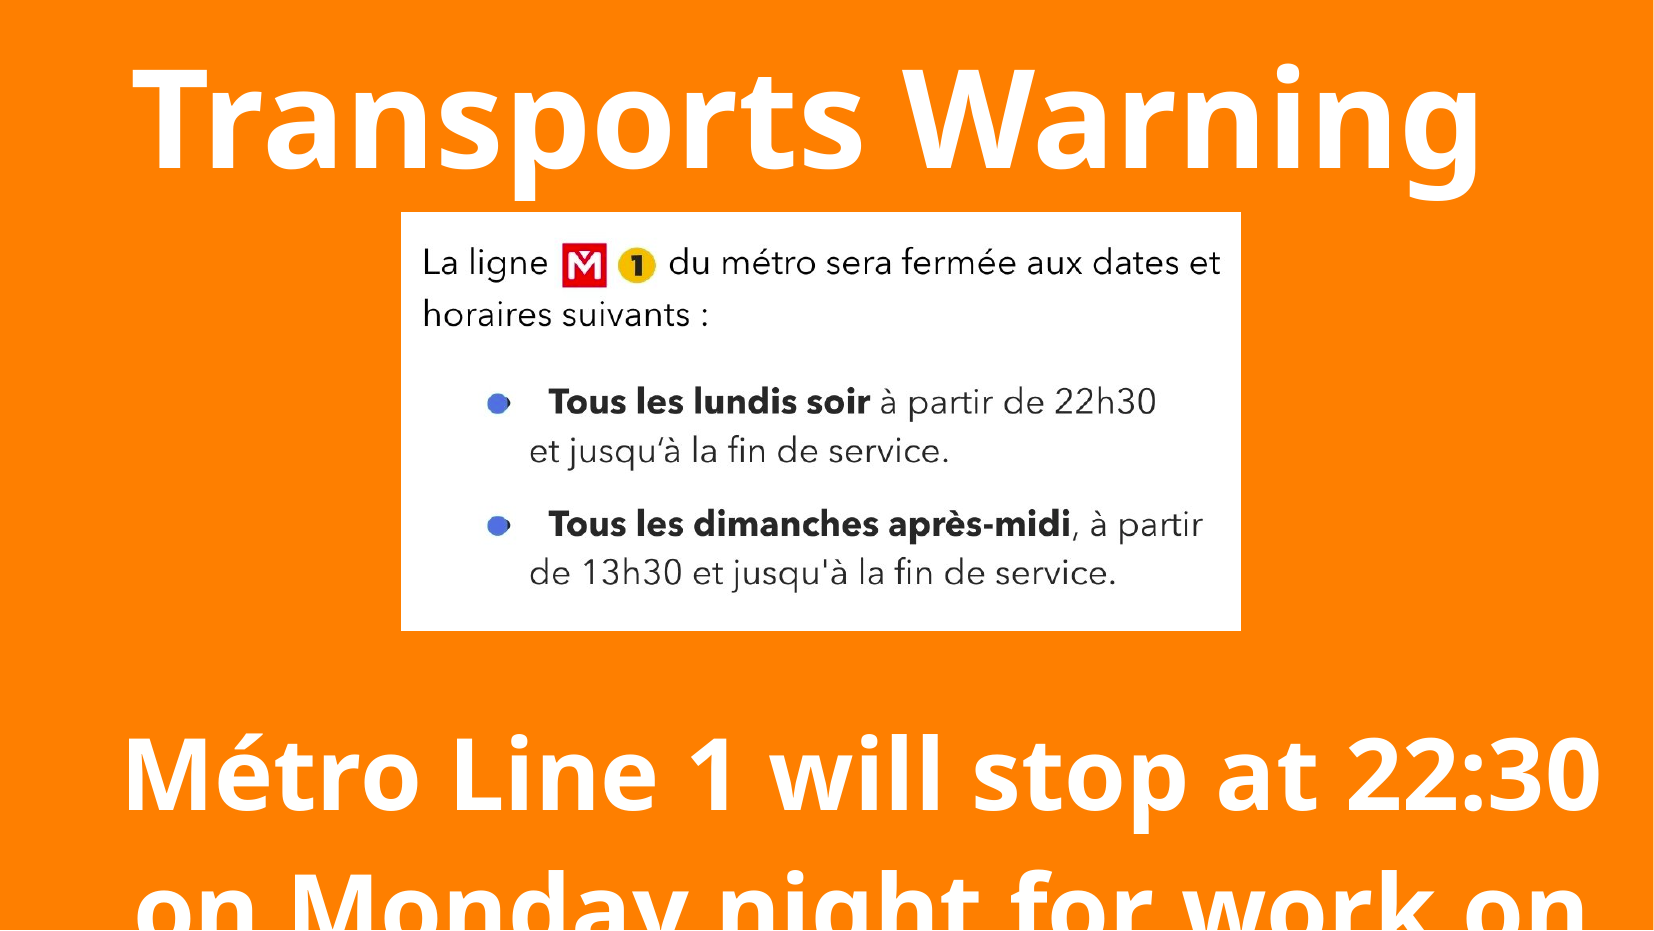

Transports Warning
#
Métro Line 1 will stop at 22:30 on Monday night for work on the line